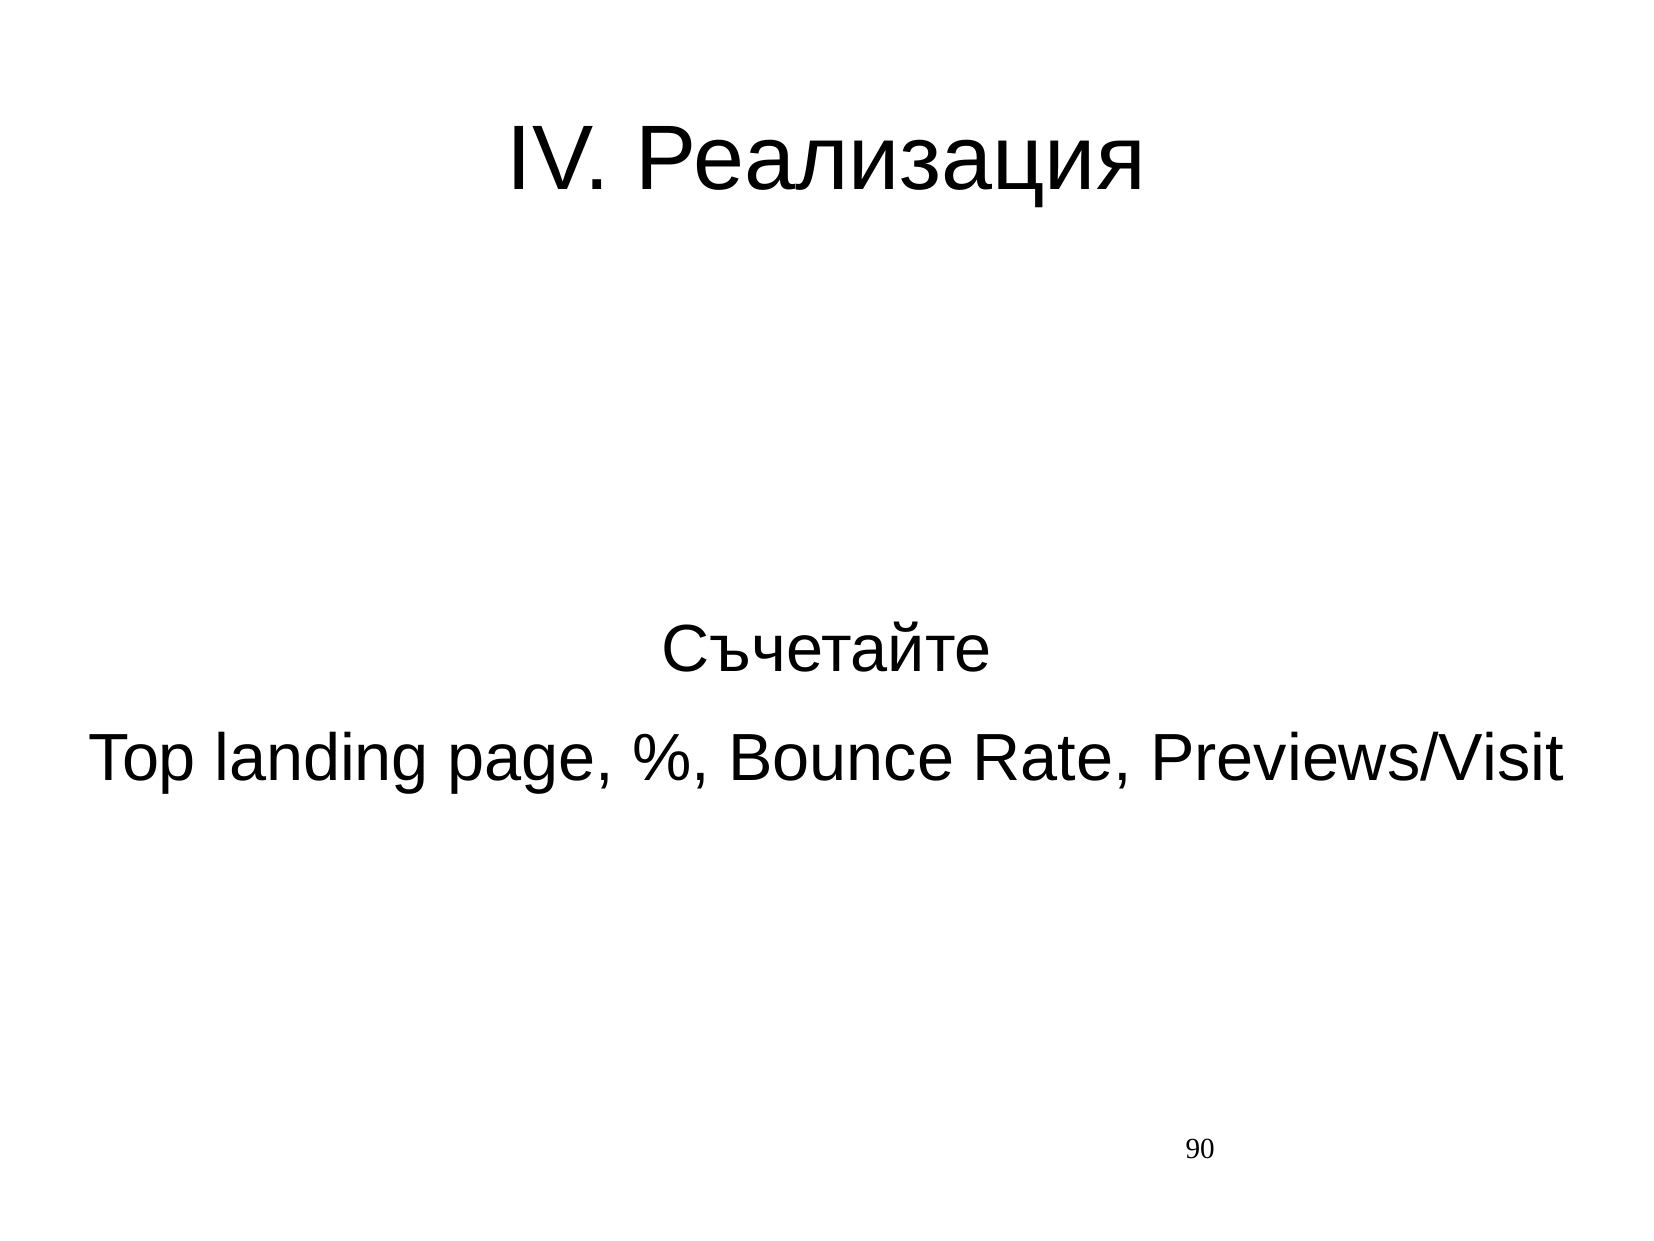

# IV. Реализация
Съчетайте
Top landing page, %, Bounce Rate, Previews/Visit